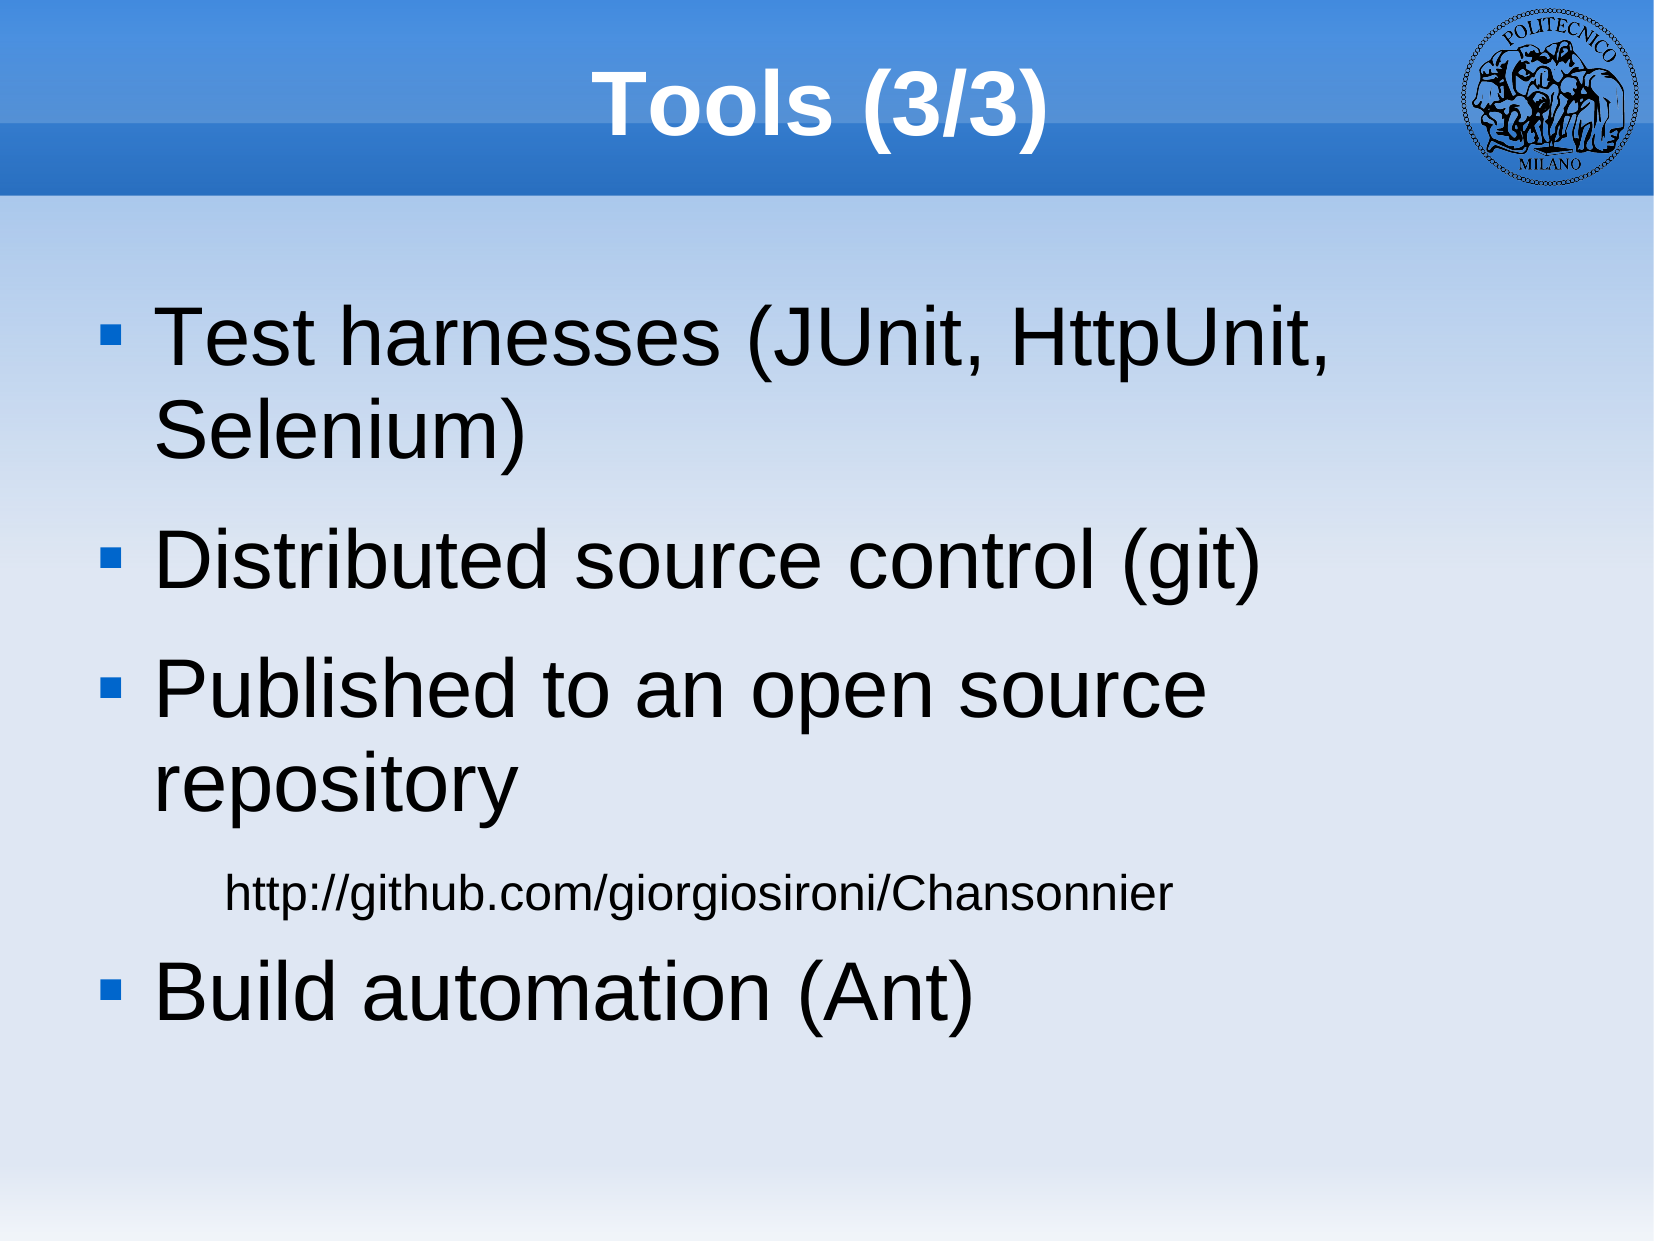

# Tools (3/3)
Test harnesses (JUnit, HttpUnit, Selenium)
Distributed source control (git)
Published to an open source repository
http://github.com/giorgiosironi/Chansonnier
Build automation (Ant)